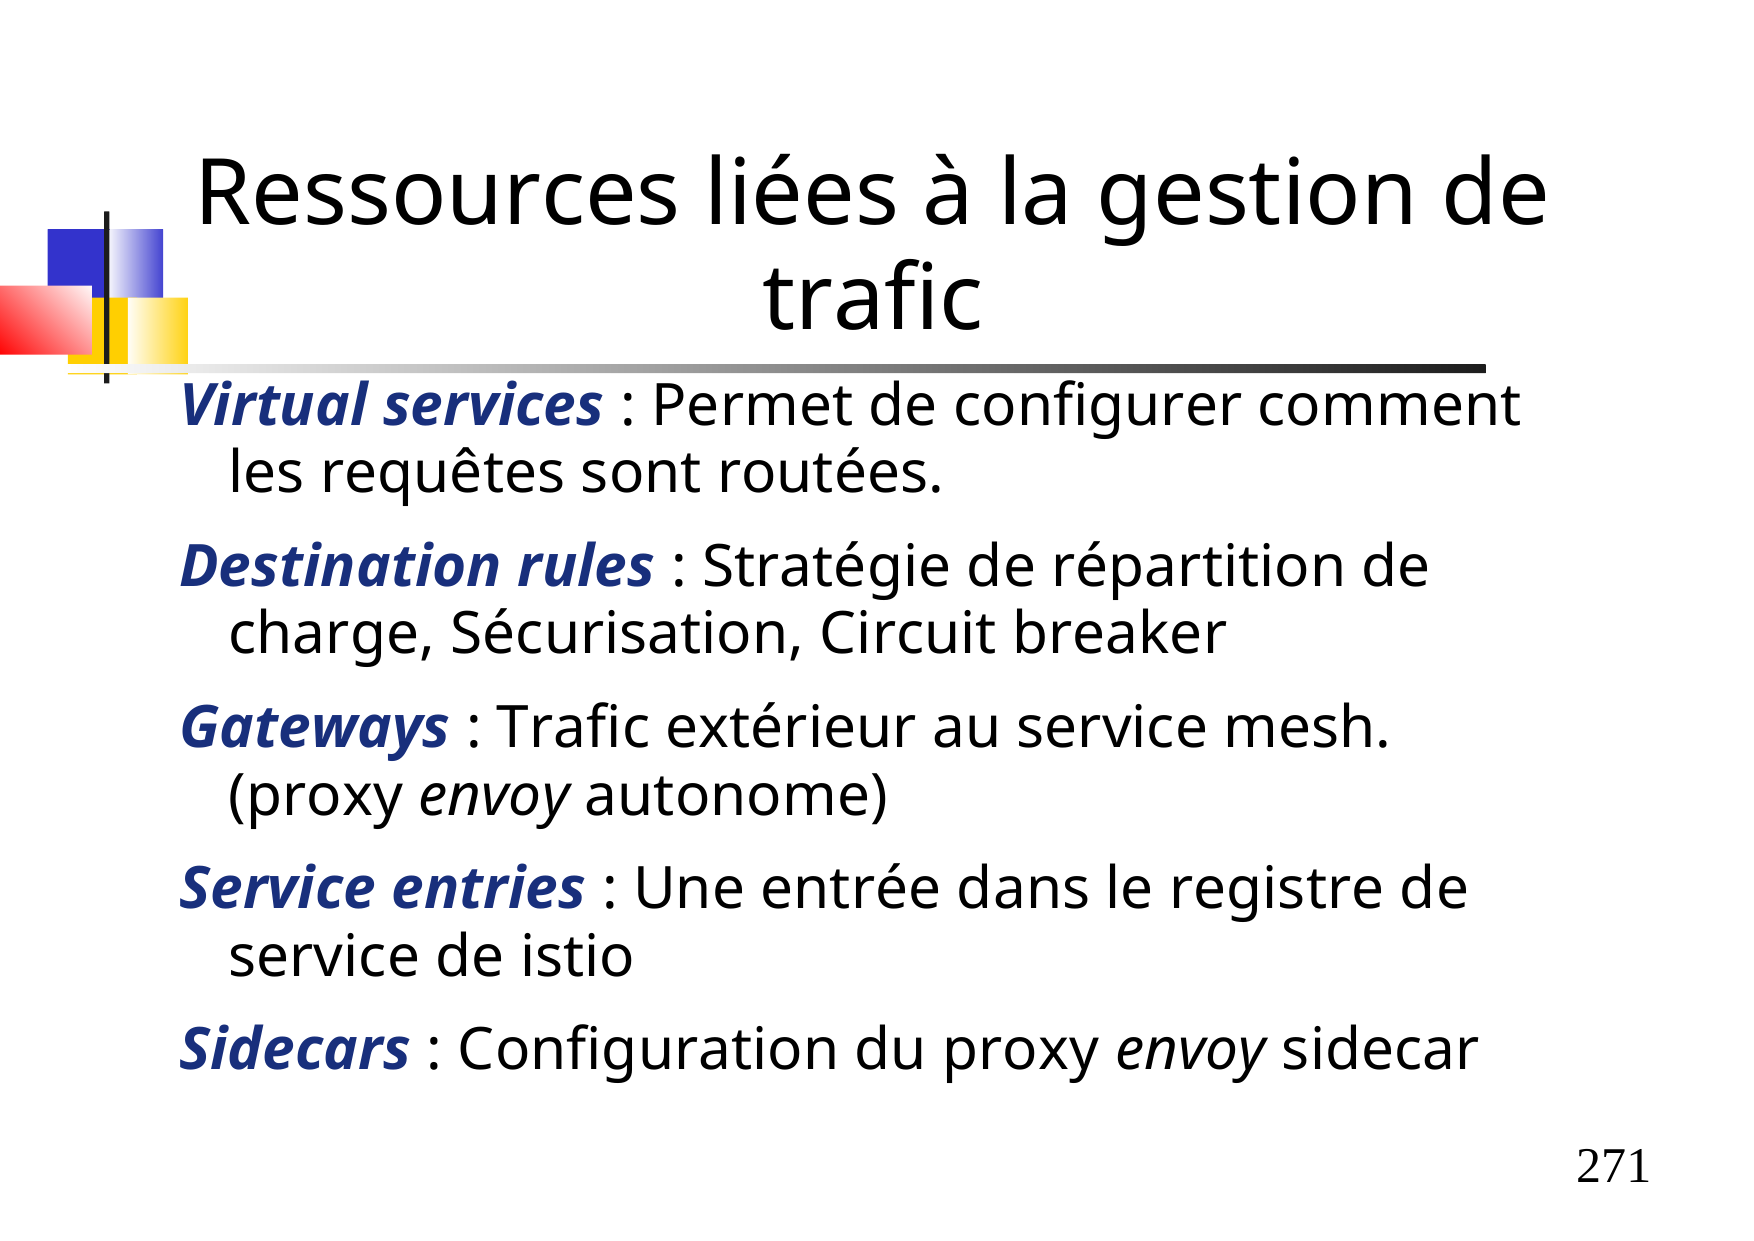

# Ressources liées à la gestion de trafic
Virtual services : Permet de configurer comment les requêtes sont routées.
Destination rules : Stratégie de répartition de charge, Sécurisation, Circuit breaker
Gateways : Trafic extérieur au service mesh. (proxy envoy autonome)
Service entries : Une entrée dans le registre de service de istio
Sidecars : Configuration du proxy envoy sidecar